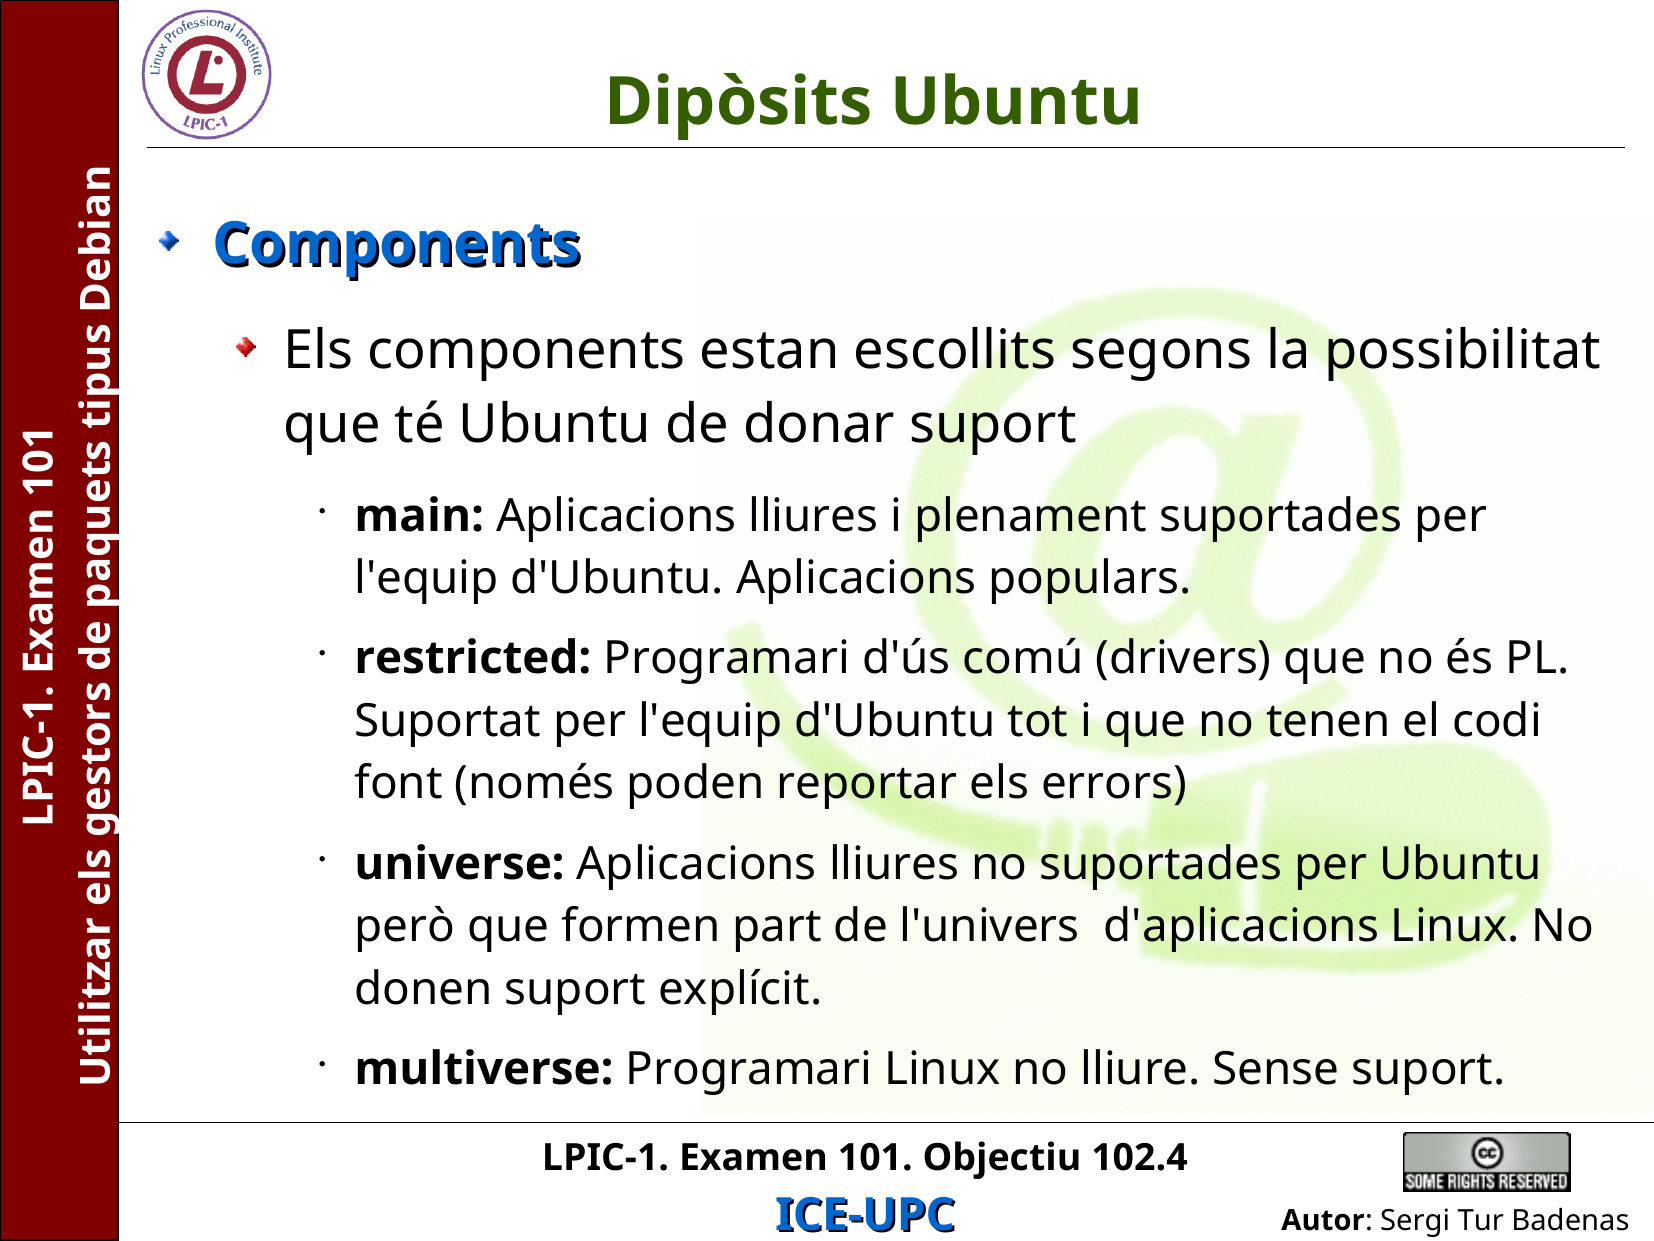

# Dipòsits Ubuntu
Components
Els components estan escollits segons la possibilitat que té Ubuntu de donar suport
main: Aplicacions lliures i plenament suportades per l'equip d'Ubuntu. Aplicacions populars.
restricted: Programari d'ús comú (drivers) que no és PL. Suportat per l'equip d'Ubuntu tot i que no tenen el codi font (només poden reportar els errors)
universe: Aplicacions lliures no suportades per Ubuntu però que formen part de l'univers d'aplicacions Linux. No donen suport explícit.
multiverse: Programari Linux no lliure. Sense suport.